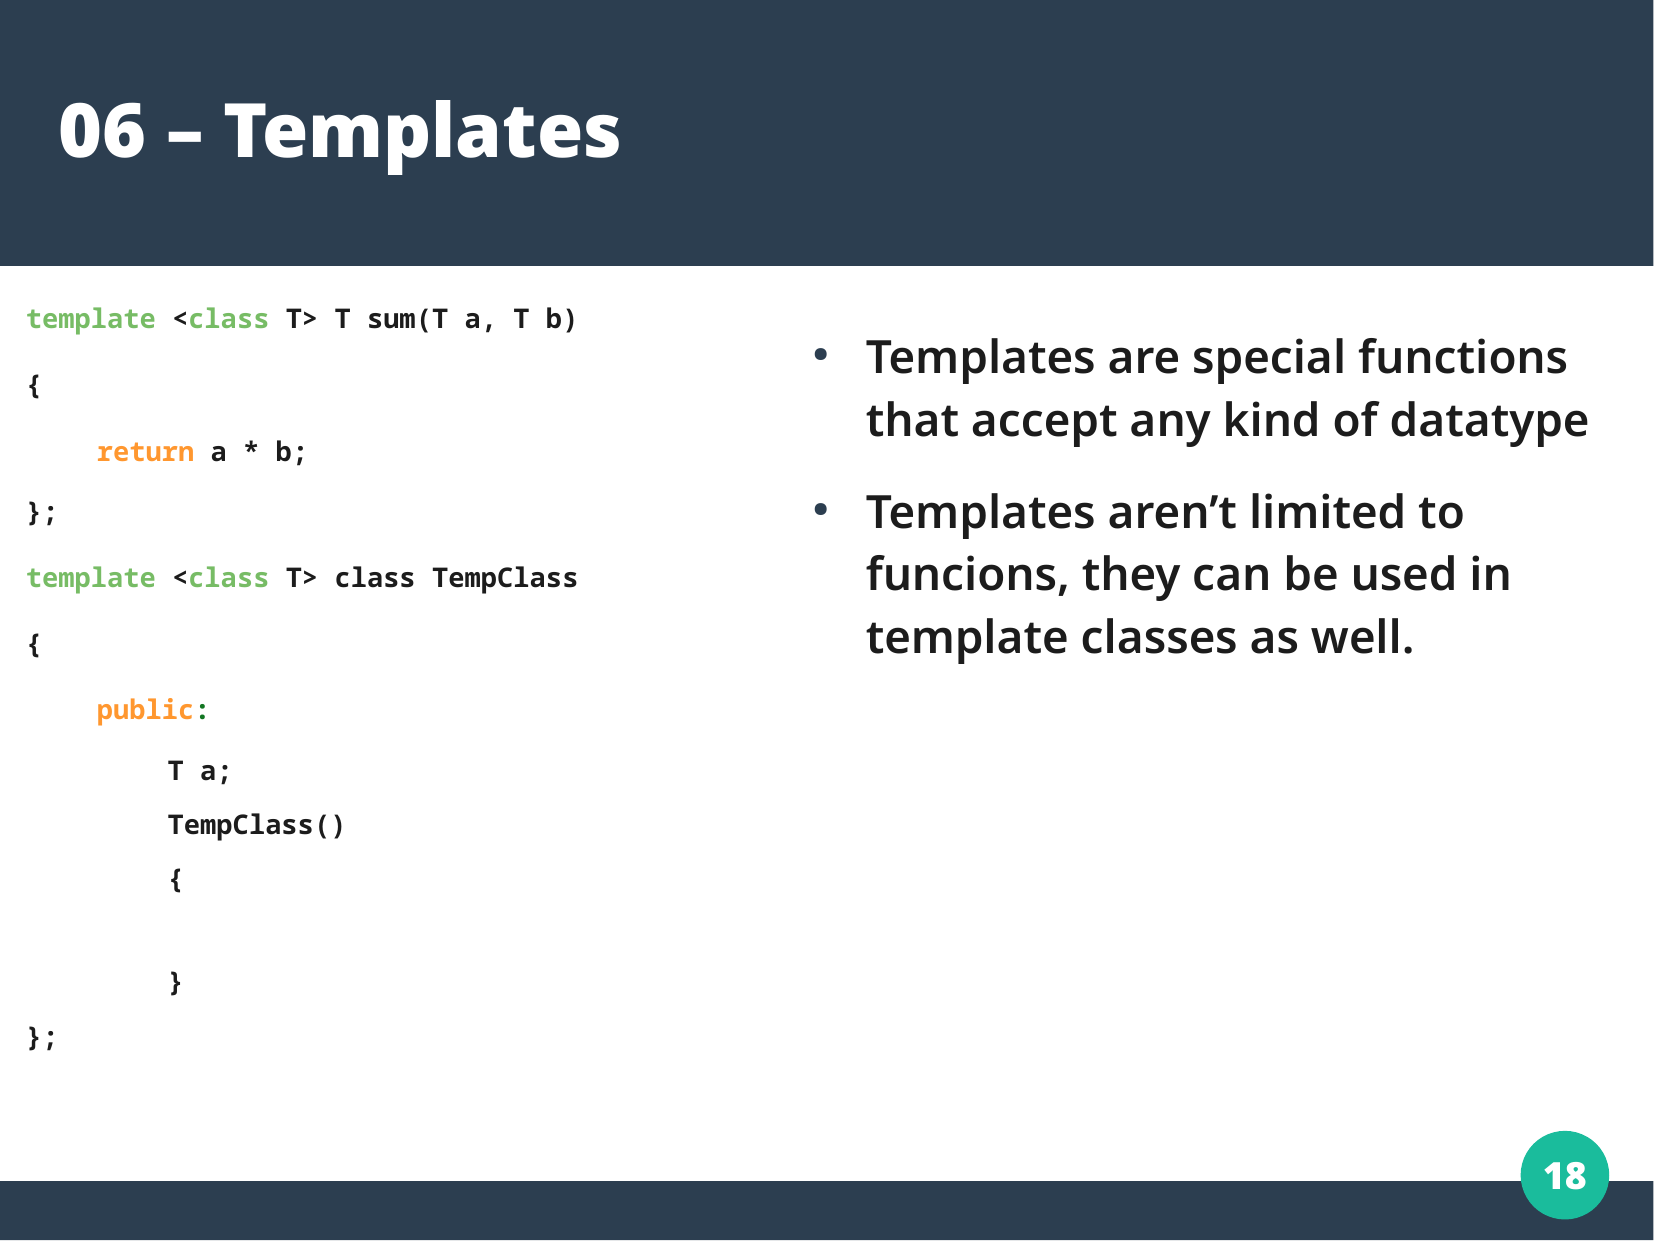

# 06 – Templates
template <class T> T sum(T a, T b)
{
return a * b;
};
template <class T> class TempClass
{
public:
T a;
TempClass()
{
}
};
Templates are special functions that accept any kind of datatype
Templates aren’t limited to funcions, they can be used in template classes as well.
18